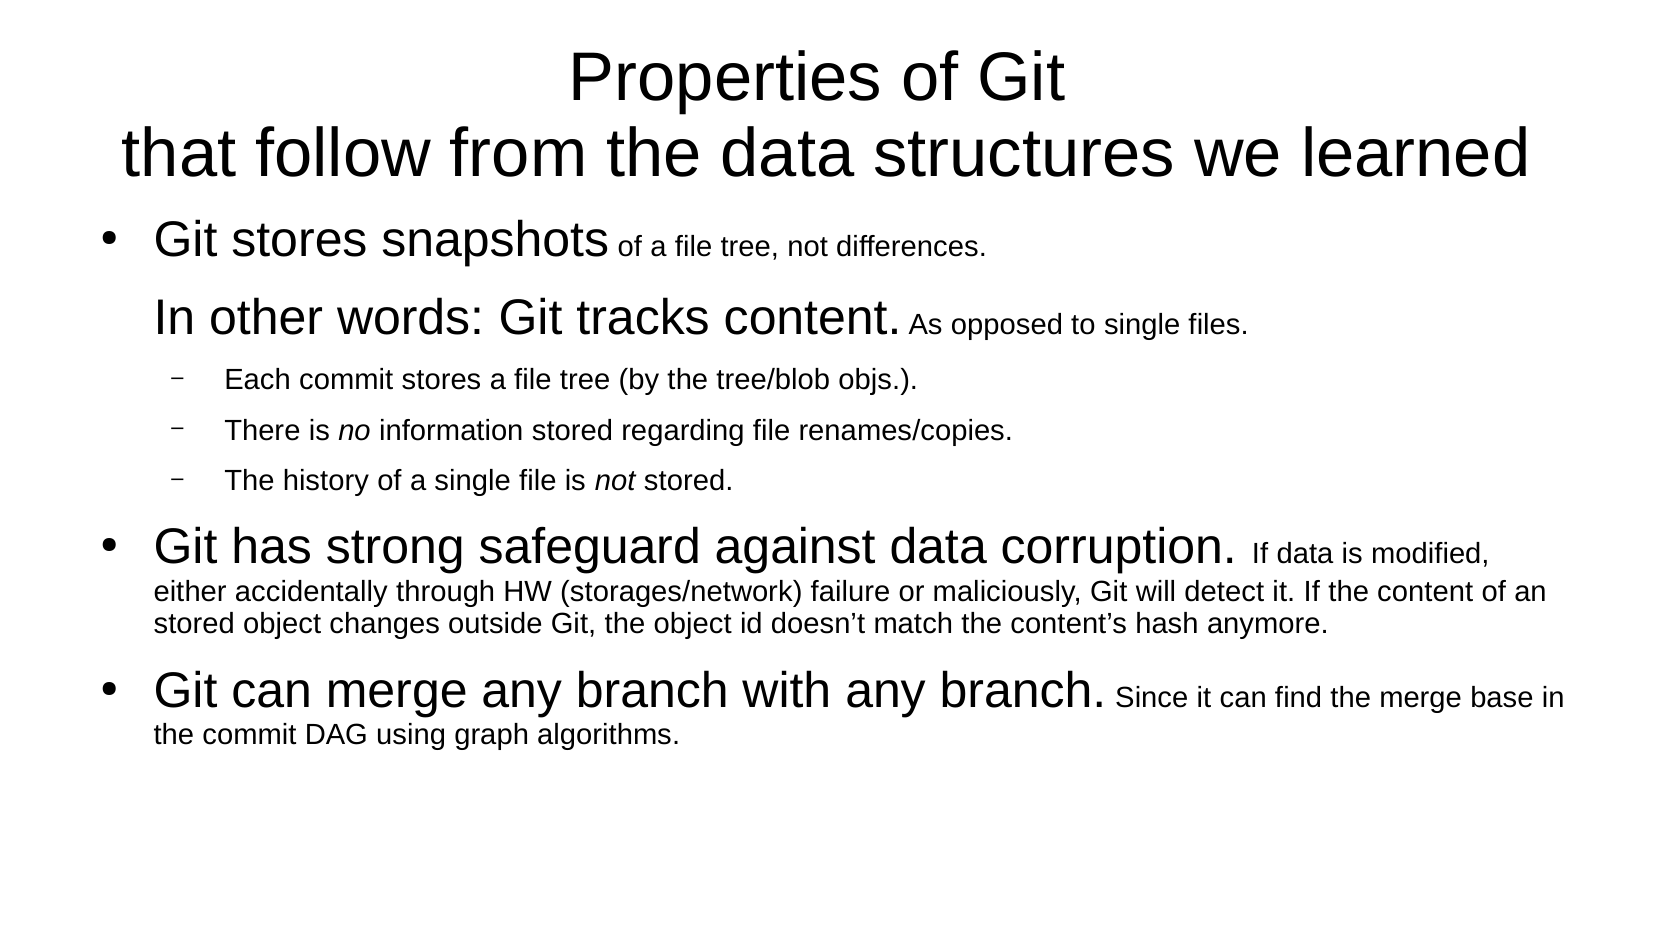

# Properties of Git that follow from the data structures we learned
Git stores snapshots of a file tree, not differences.
In other words: Git tracks content. As opposed to single files.
Each commit stores a file tree (by the tree/blob objs.).
There is no information stored regarding file renames/copies.
The history of a single file is not stored.
Git has strong safeguard against data corruption. If data is modified, either accidentally through HW (storages/network) failure or maliciously, Git will detect it. If the content of an stored object changes outside Git, the object id doesn’t match the content’s hash anymore.
Git can merge any branch with any branch. Since it can find the merge base in the commit DAG using graph algorithms.